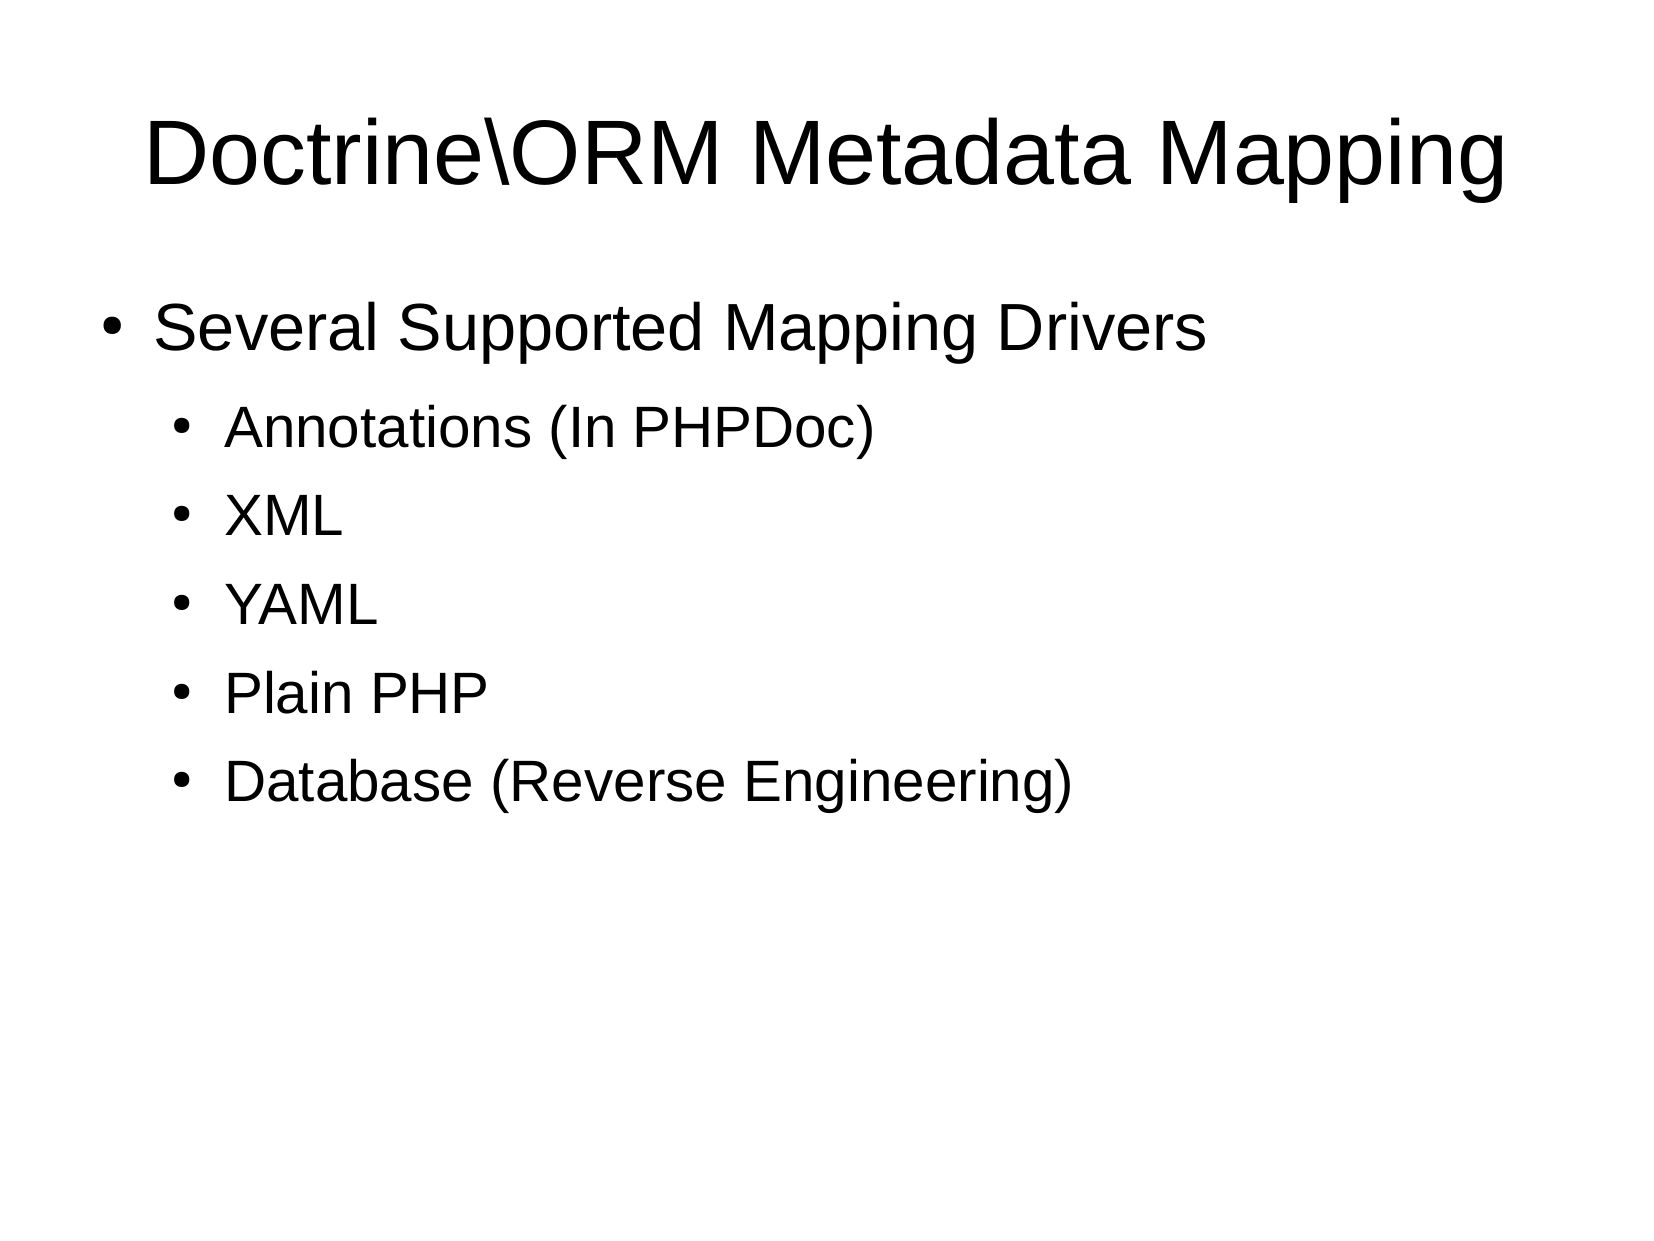

# Doctrine\ORM Metadata Mapping
Several Supported Mapping Drivers
Annotations (In PHPDoc)
XML
YAML
Plain PHP
Database (Reverse Engineering)